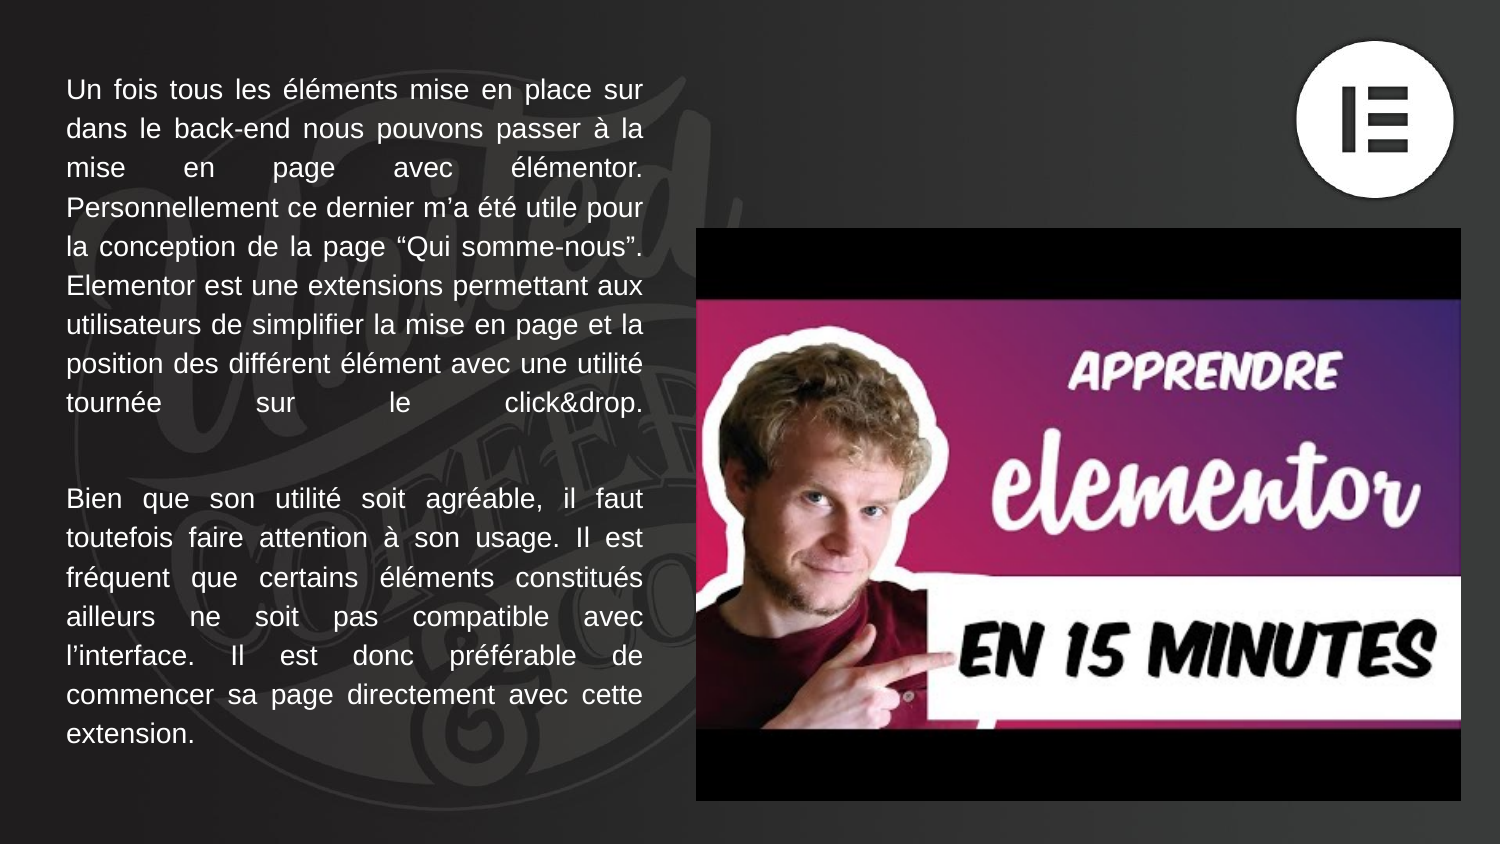

# Un fois tous les éléments mise en place sur dans le back-end nous pouvons passer à la mise en page avec élémentor. Personnellement ce dernier m’a été utile pour la conception de la page “Qui somme-nous”. Elementor est une extensions permettant aux utilisateurs de simplifier la mise en page et la position des différent élément avec une utilité tournée sur le click&drop.
Bien que son utilité soit agréable, il faut toutefois faire attention à son usage. Il est fréquent que certains éléments constitués ailleurs ne soit pas compatible avec l’interface. Il est donc préférable de commencer sa page directement avec cette extension.